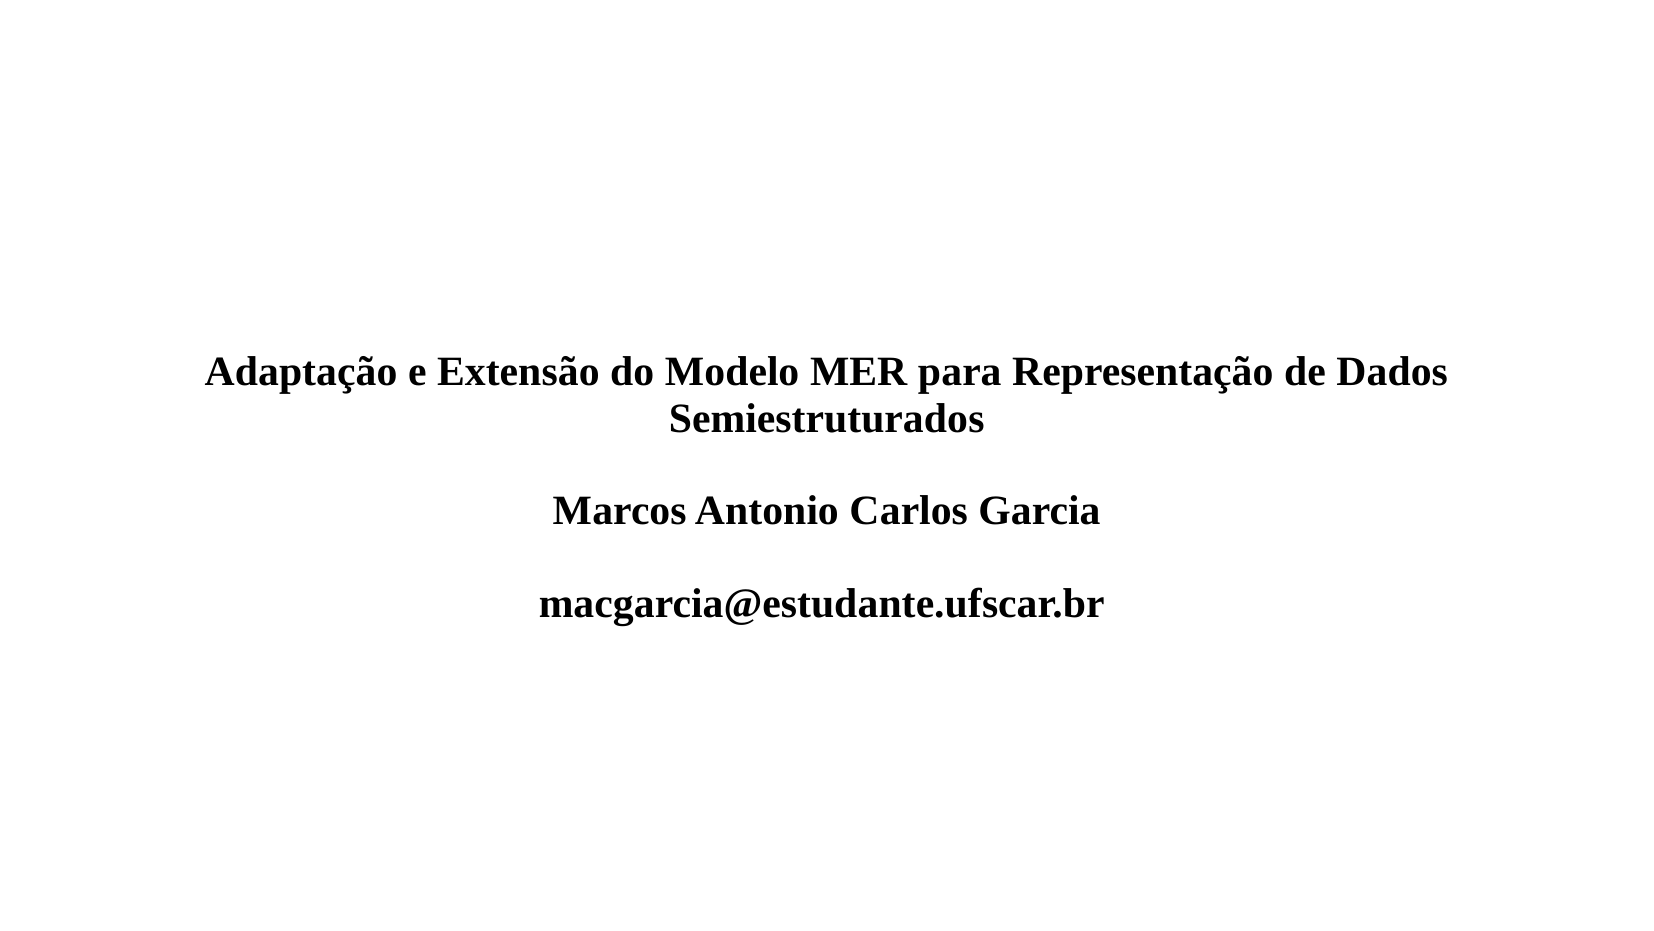

# Adaptação e Extensão do Modelo MER para Representação de Dados Semiestruturados
Marcos Antonio Carlos Garcia
macgarcia@estudante.ufscar.br